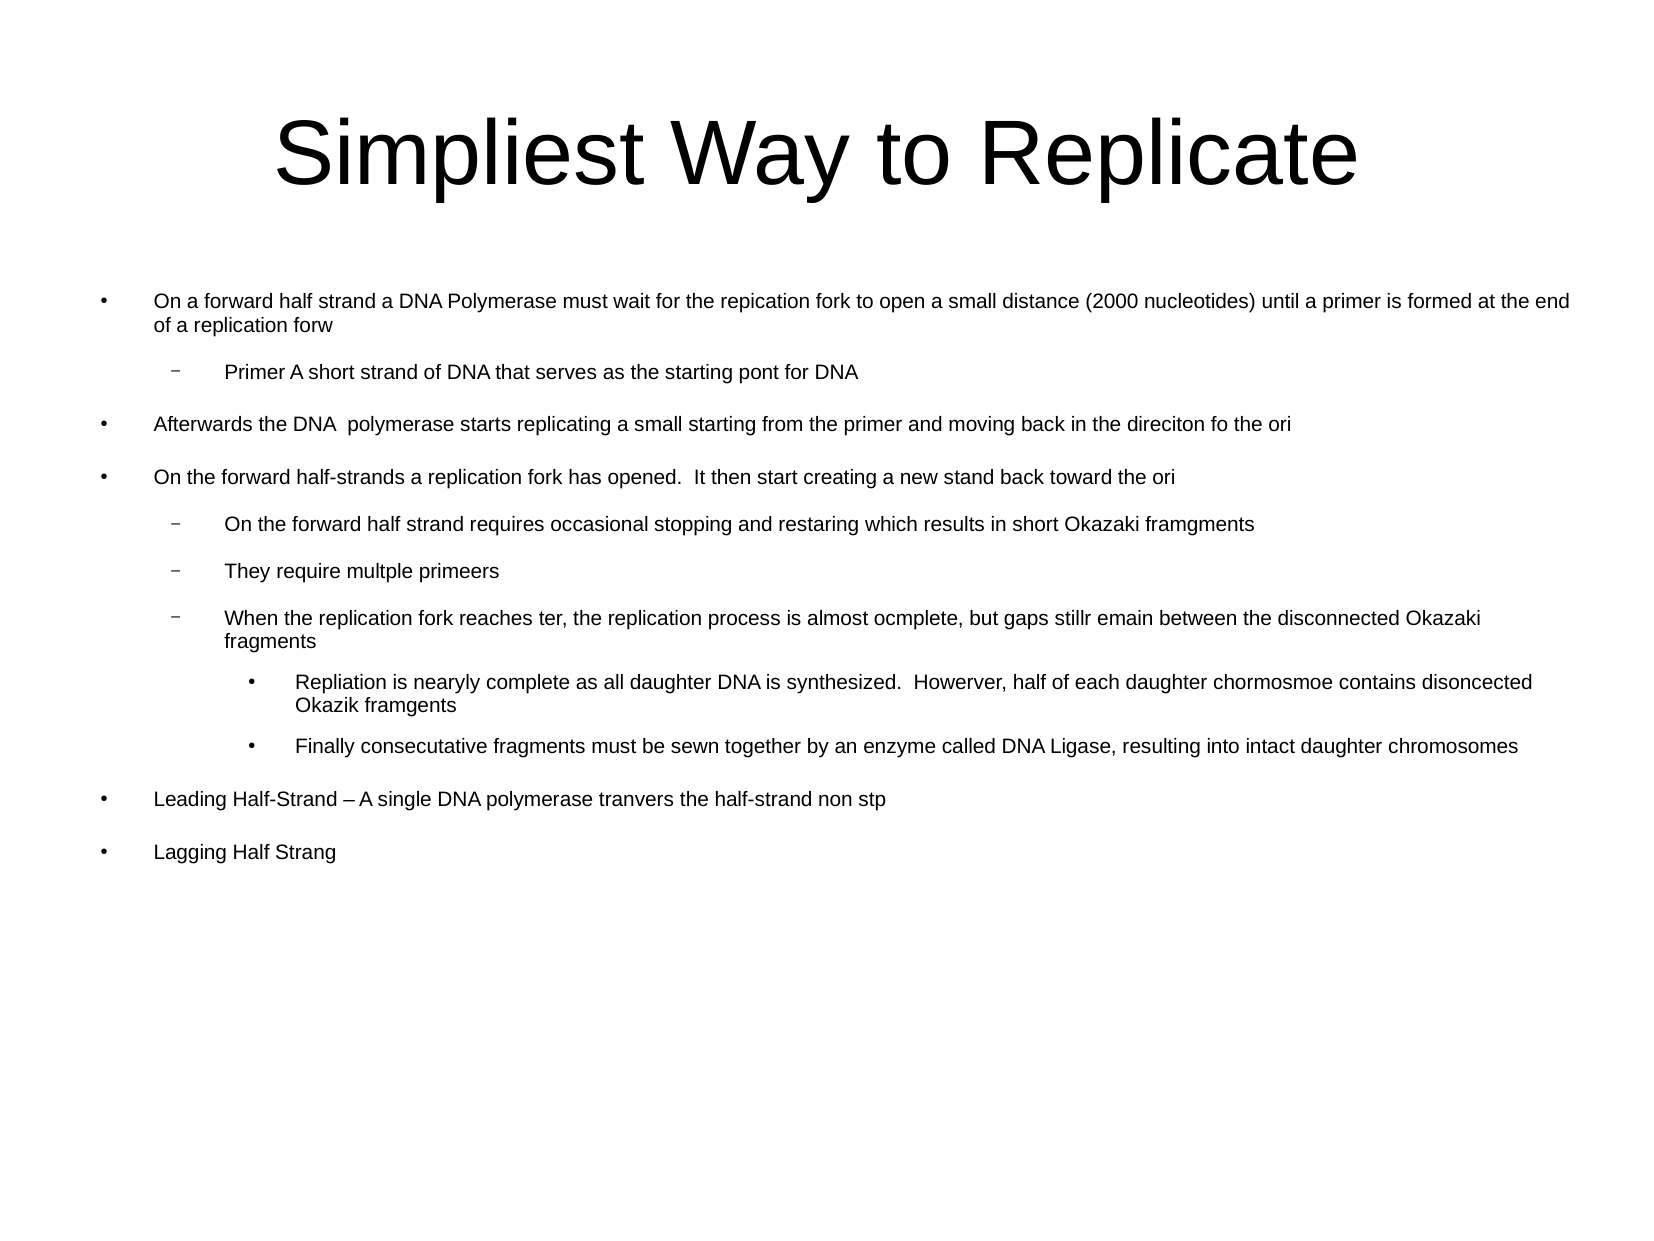

# Simpliest Way to Replicate
On a forward half strand a DNA Polymerase must wait for the repication fork to open a small distance (2000 nucleotides) until a primer is formed at the end of a replication forw
Primer A short strand of DNA that serves as the starting pont for DNA
Afterwards the DNA polymerase starts replicating a small starting from the primer and moving back in the direciton fo the ori
On the forward half-strands a replication fork has opened. It then start creating a new stand back toward the ori
On the forward half strand requires occasional stopping and restaring which results in short Okazaki framgments
They require multple primeers
When the replication fork reaches ter, the replication process is almost ocmplete, but gaps stillr emain between the disconnected Okazaki fragments
Repliation is nearyly complete as all daughter DNA is synthesized. Howerver, half of each daughter chormosmoe contains disoncected Okazik framgents
Finally consecutative fragments must be sewn together by an enzyme called DNA Ligase, resulting into intact daughter chromosomes
Leading Half-Strand – A single DNA polymerase tranvers the half-strand non stp
Lagging Half Strang